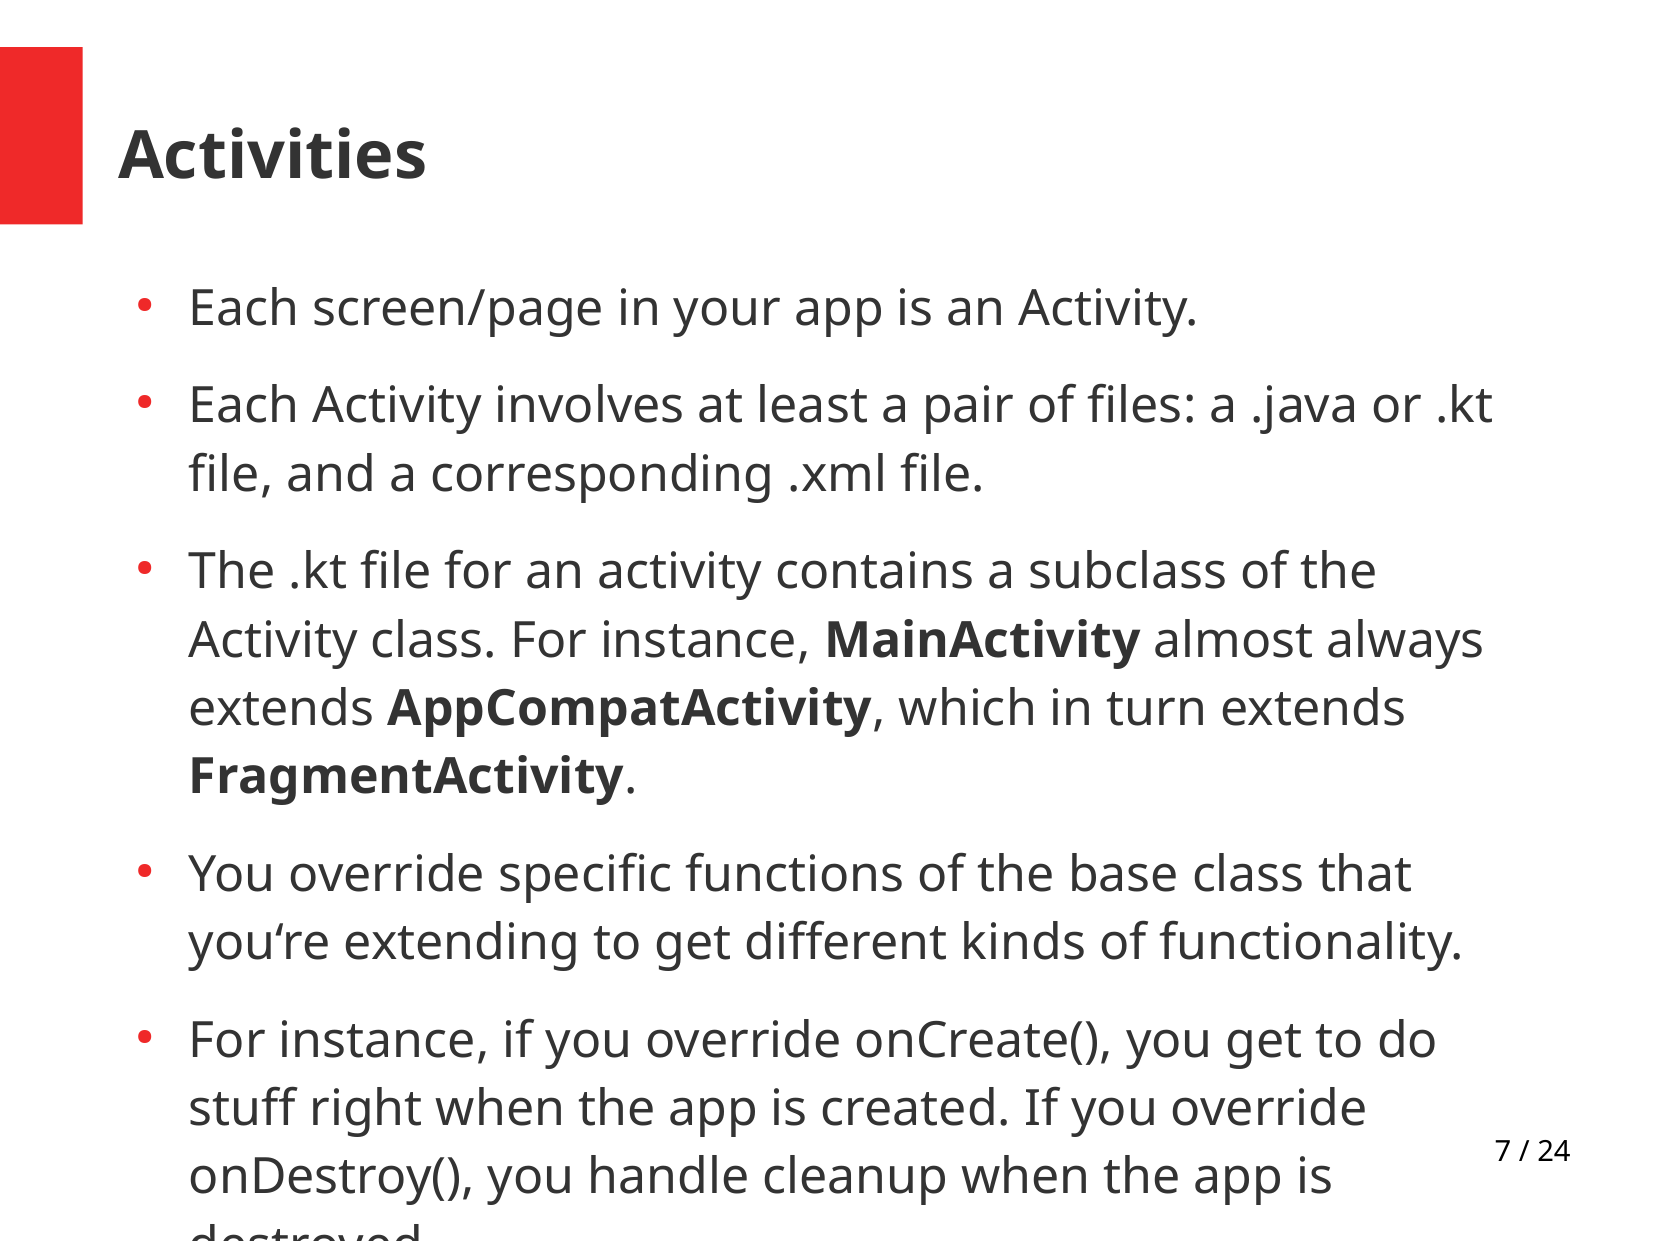

# Activities
Each screen/page in your app is an Activity.
Each Activity involves at least a pair of files: a .java or .kt file, and a corresponding .xml file.
The .kt file for an activity contains a subclass of the Activity class. For instance, MainActivity almost always extends AppCompatActivity, which in turn extends FragmentActivity.
You override specific functions of the base class that you‘re extending to get different kinds of functionality.
For instance, if you override onCreate(), you get to do stuff right when the app is created. If you override onDestroy(), you handle cleanup when the app is destroyed.
7